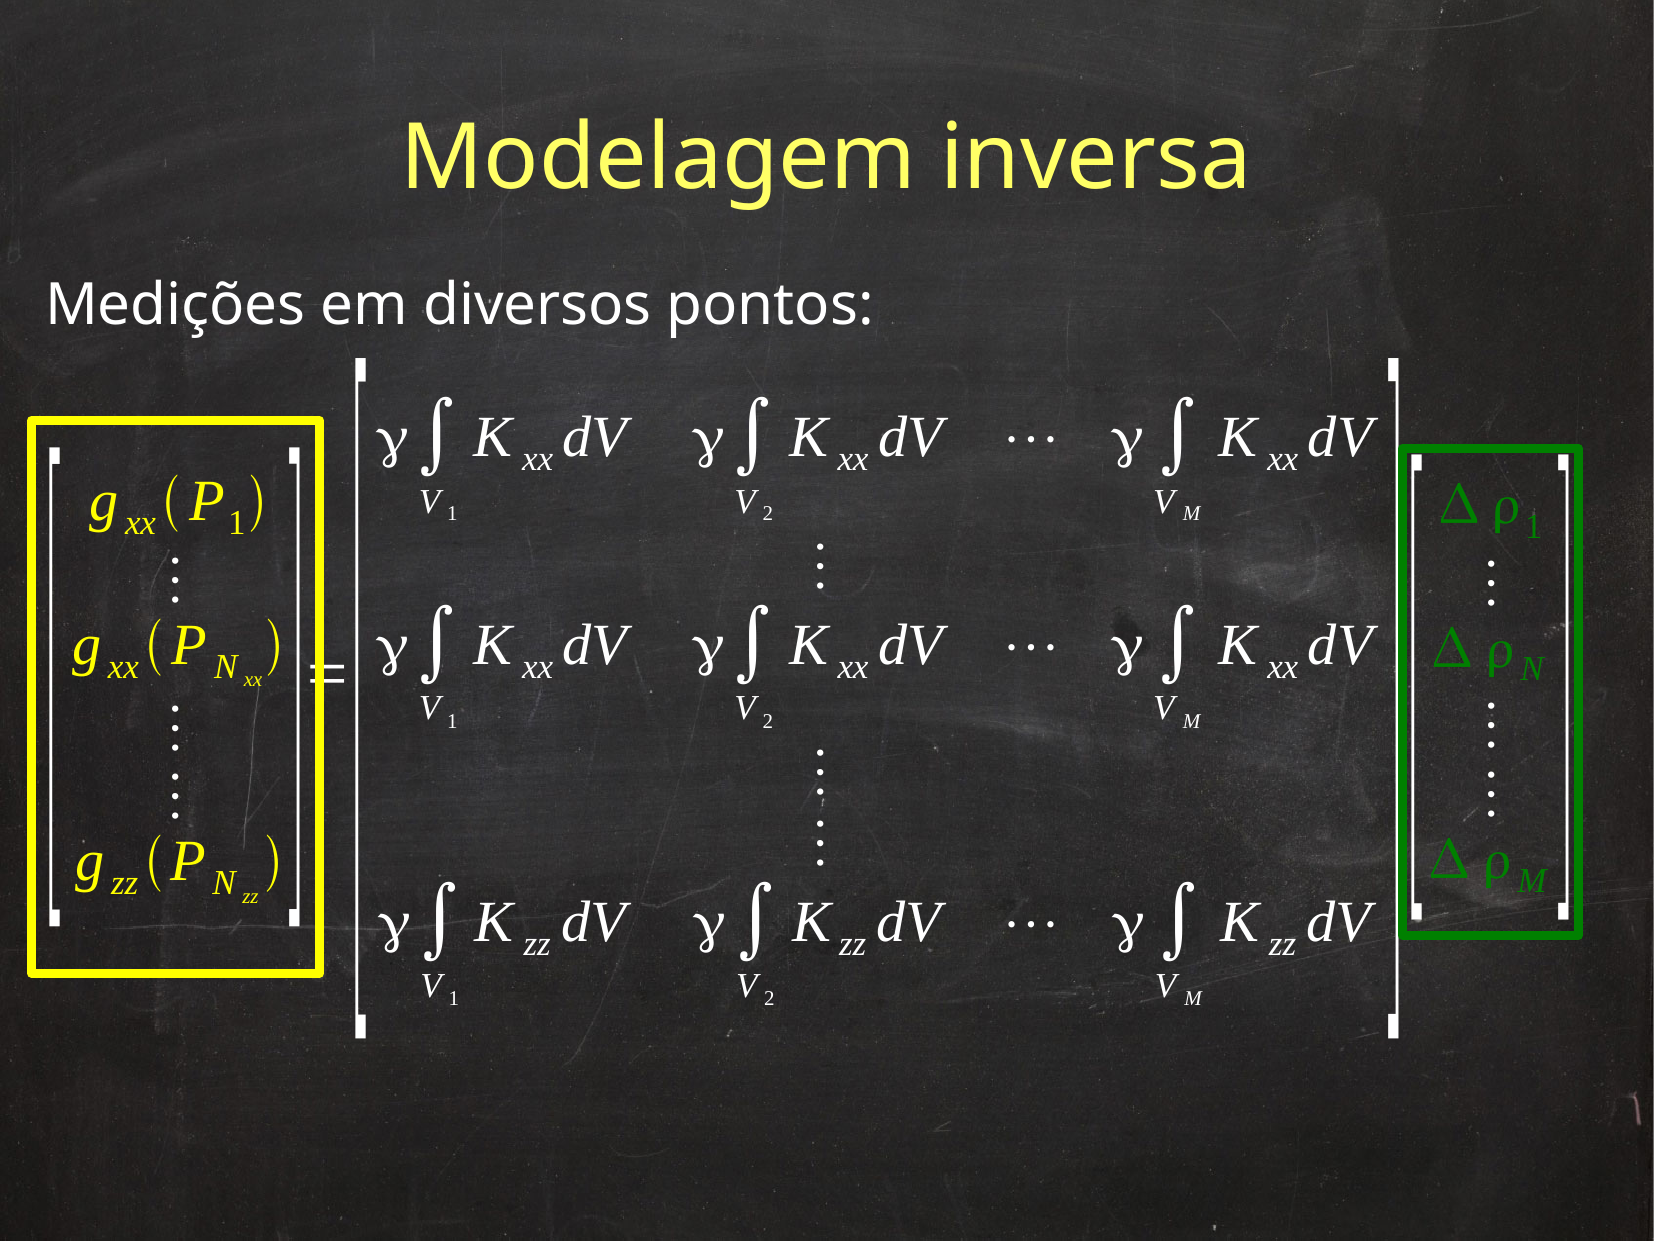

# Modelagem inversa
Medições em diversos pontos: